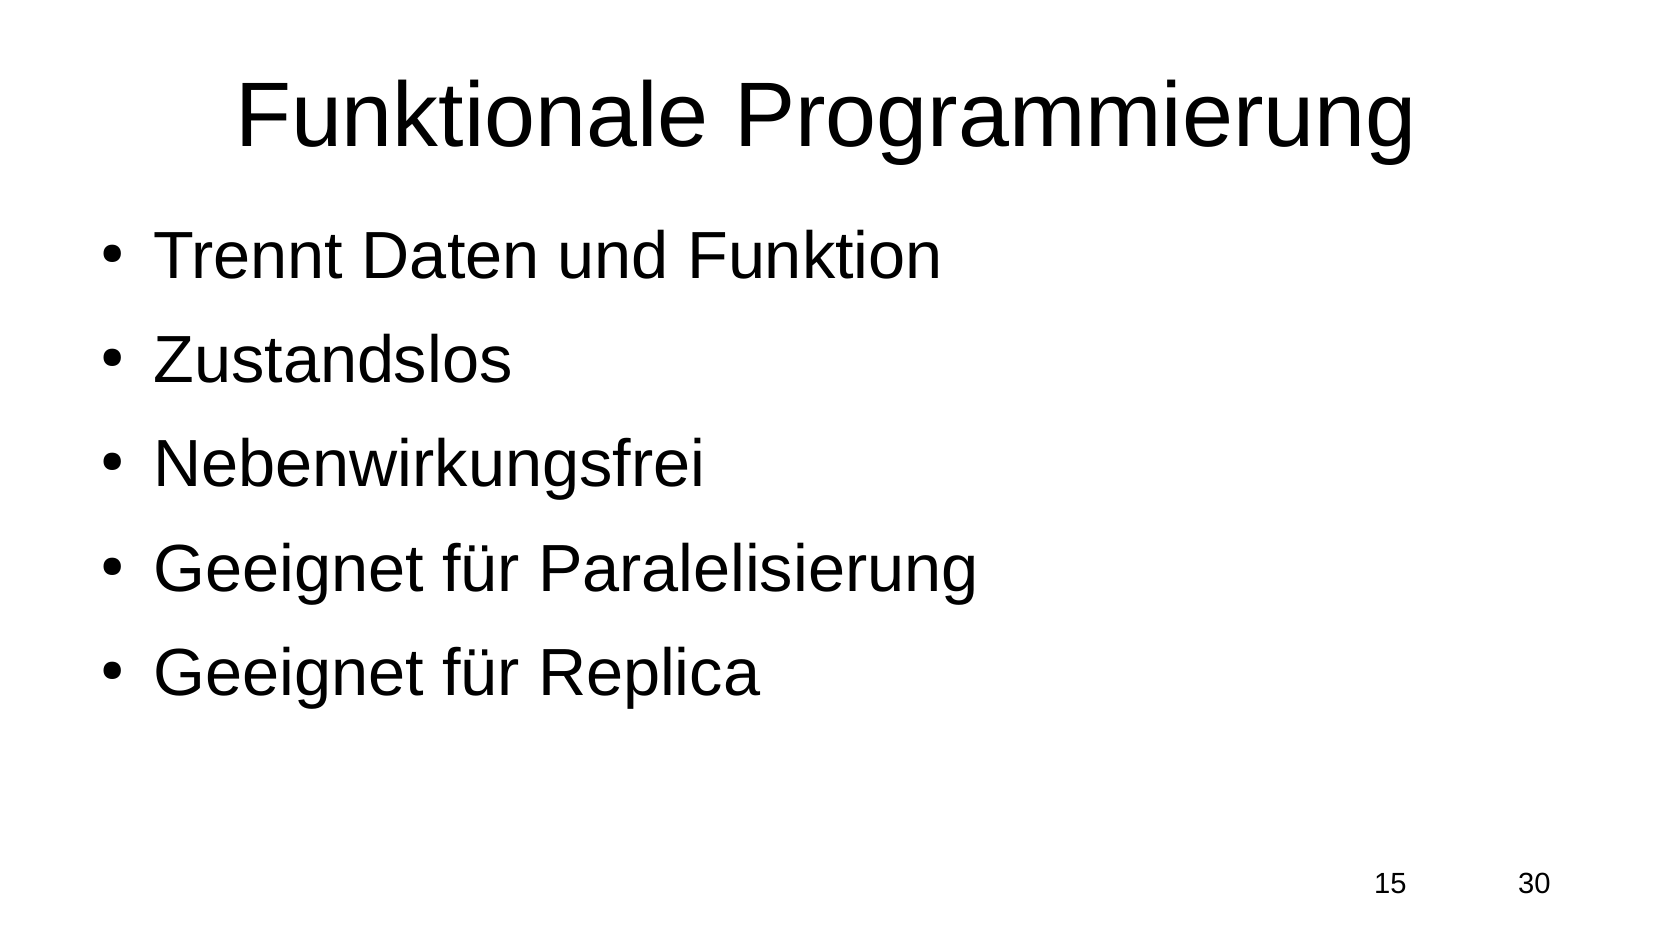

# Funktionale Programmierung
Trennt Daten und Funktion
Zustandslos
Nebenwirkungsfrei
Geeignet für Paralelisierung
Geeignet für Replica